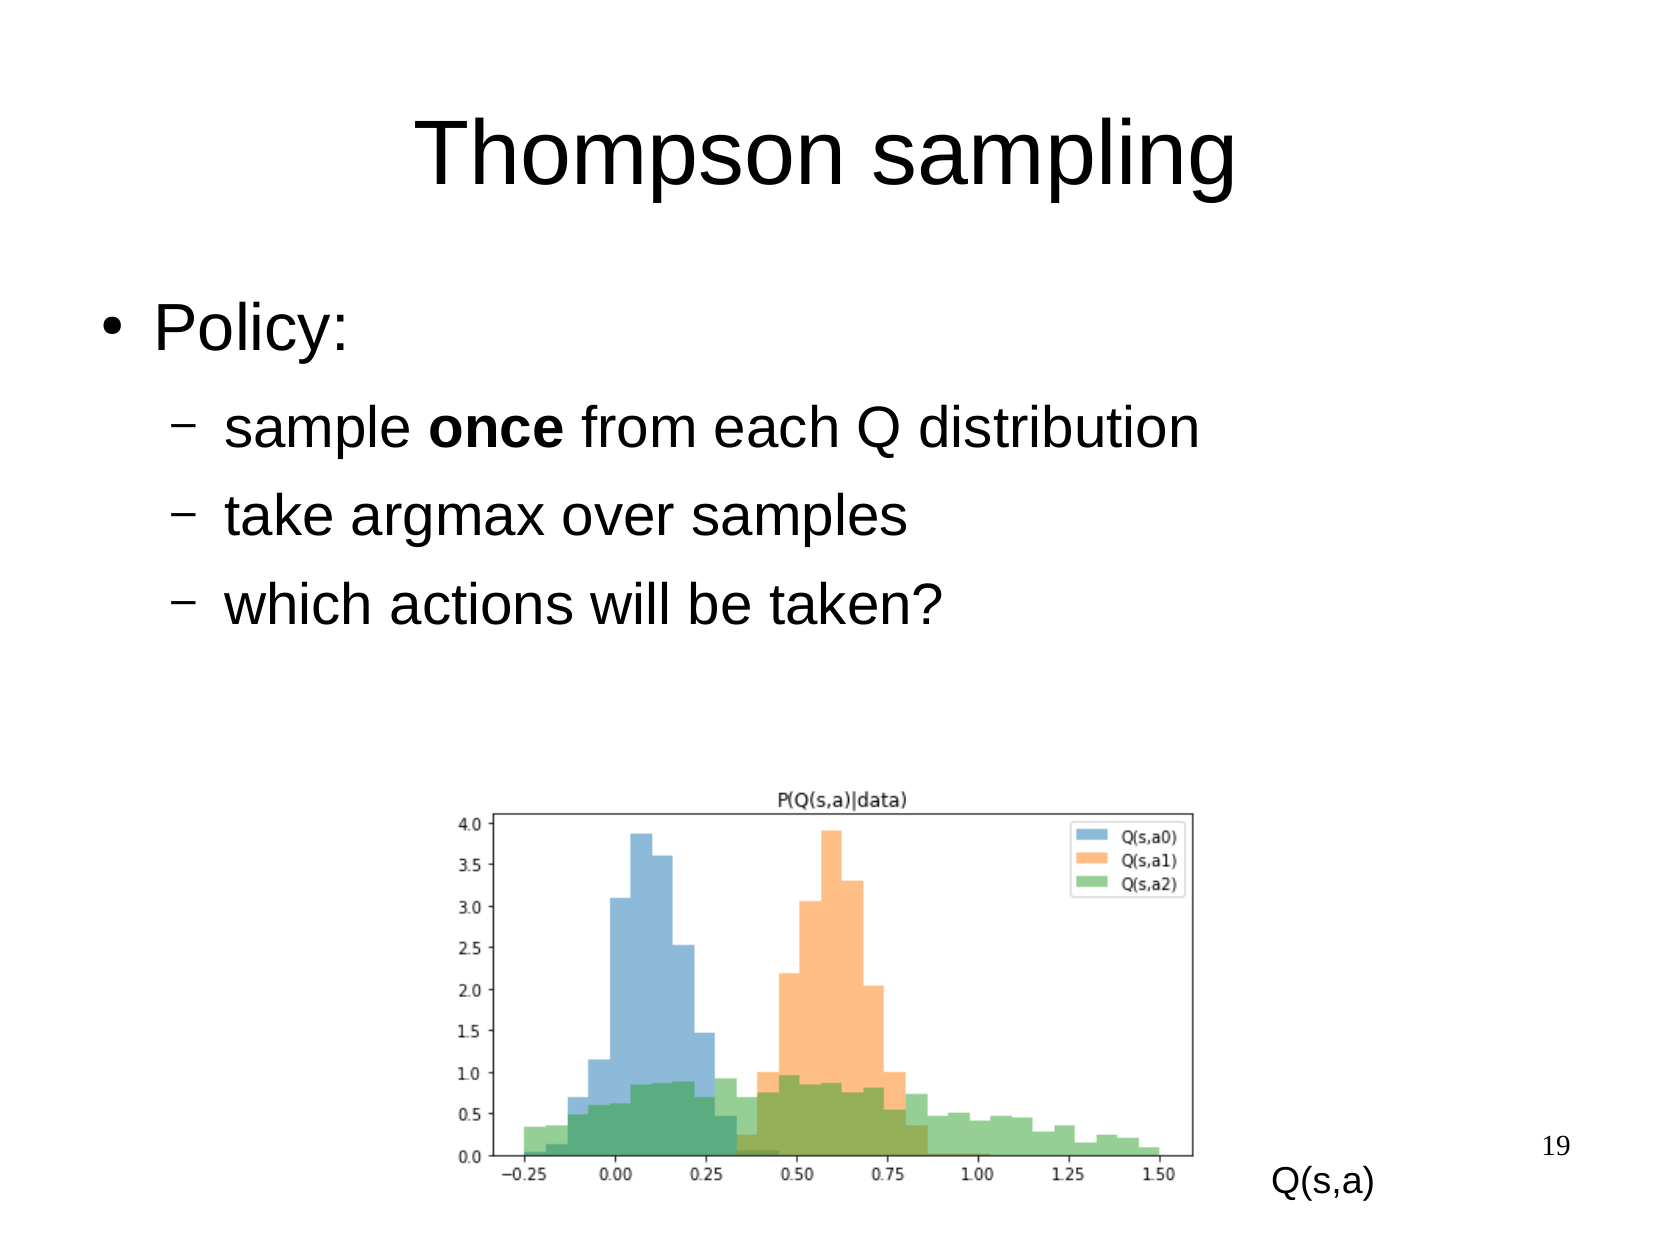

# Thompson sampling
Policy:
sample once from each Q distribution
take argmax over samples
which actions will be taken?
19
Q(s,a)